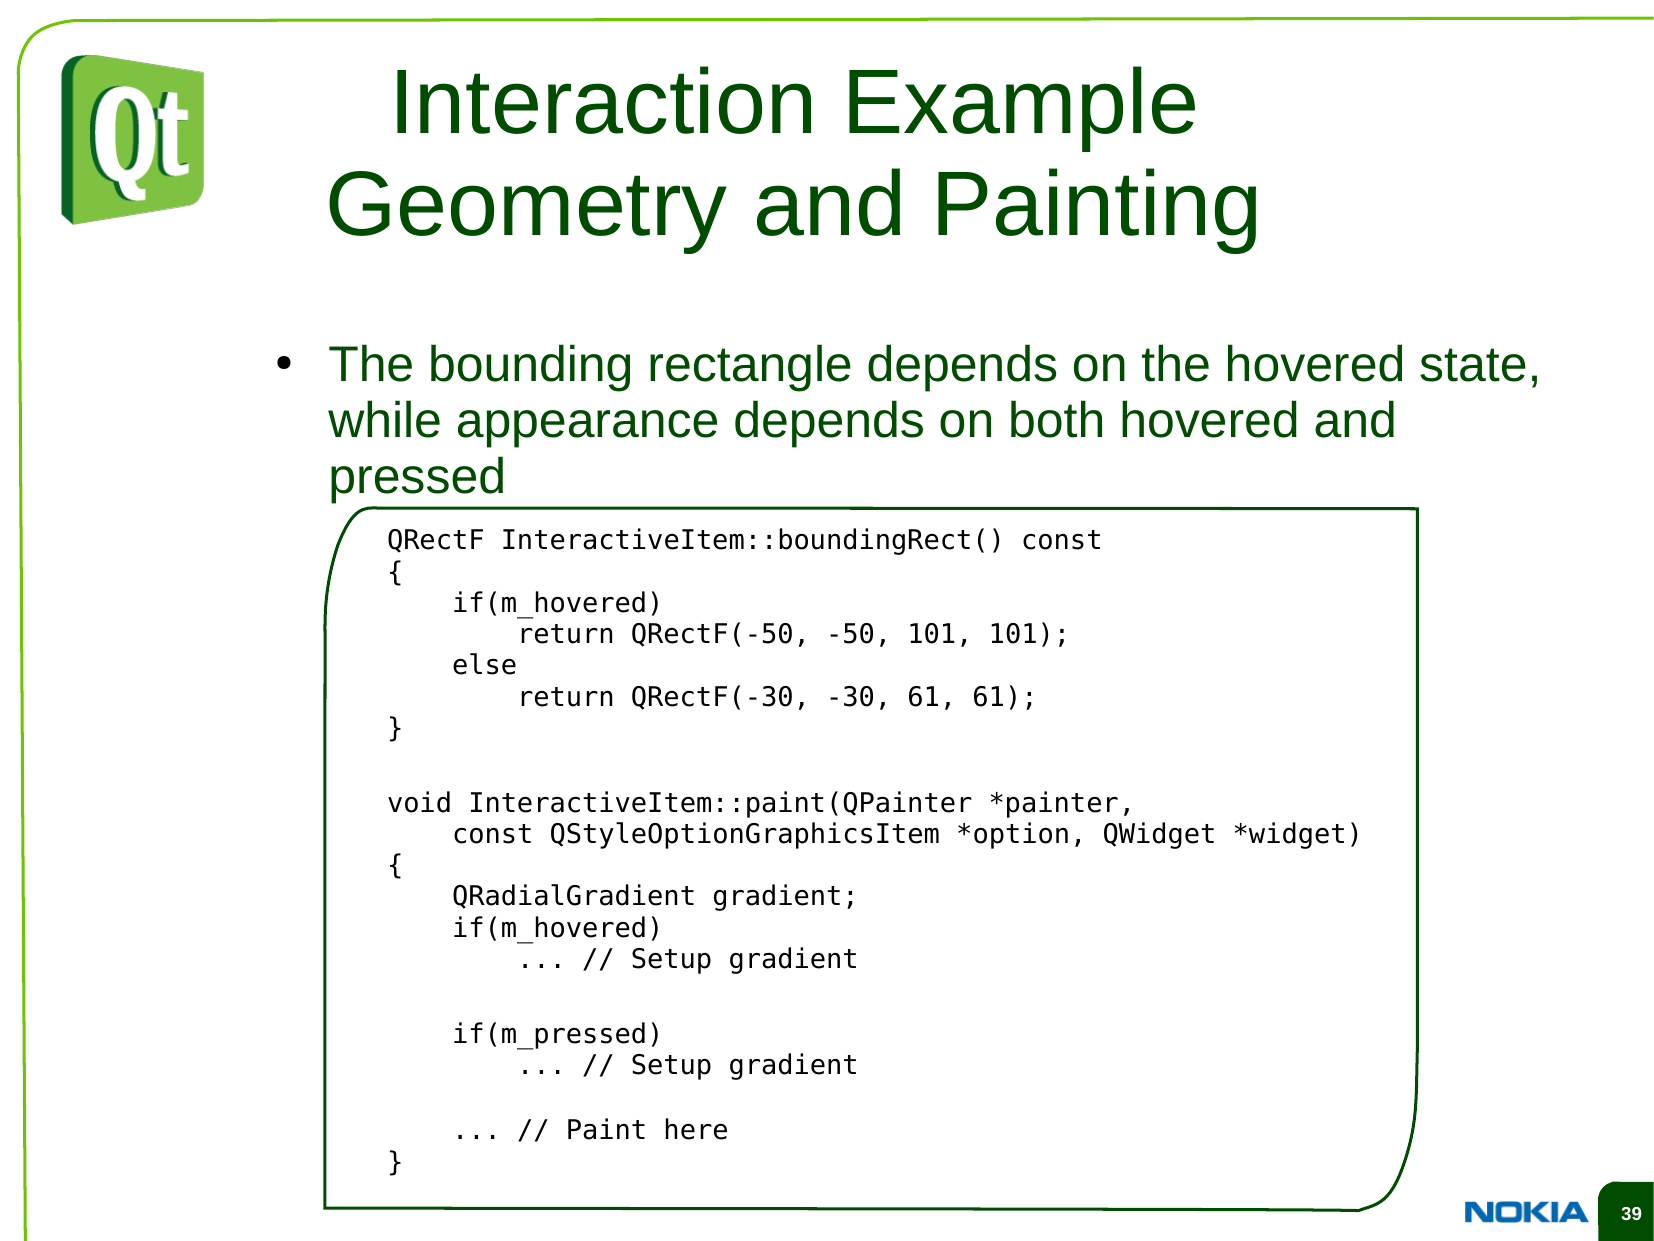

# Interaction Example Geometry and Painting
The bounding rectangle depends on the hovered state, while appearance depends on both hovered and pressed
QRectF InteractiveItem::boundingRect() const
{
 if(m_hovered)
 return QRectF(-50, -50, 101, 101);
 else
 return QRectF(-30, -30, 61, 61);
}
void InteractiveItem::paint(QPainter *painter,
 const QStyleOptionGraphicsItem *option, QWidget *widget)
{
 QRadialGradient gradient;
 if(m_hovered)
 ... // Setup gradient
 if(m_pressed)
 ... // Setup gradient
 ... // Paint here
}